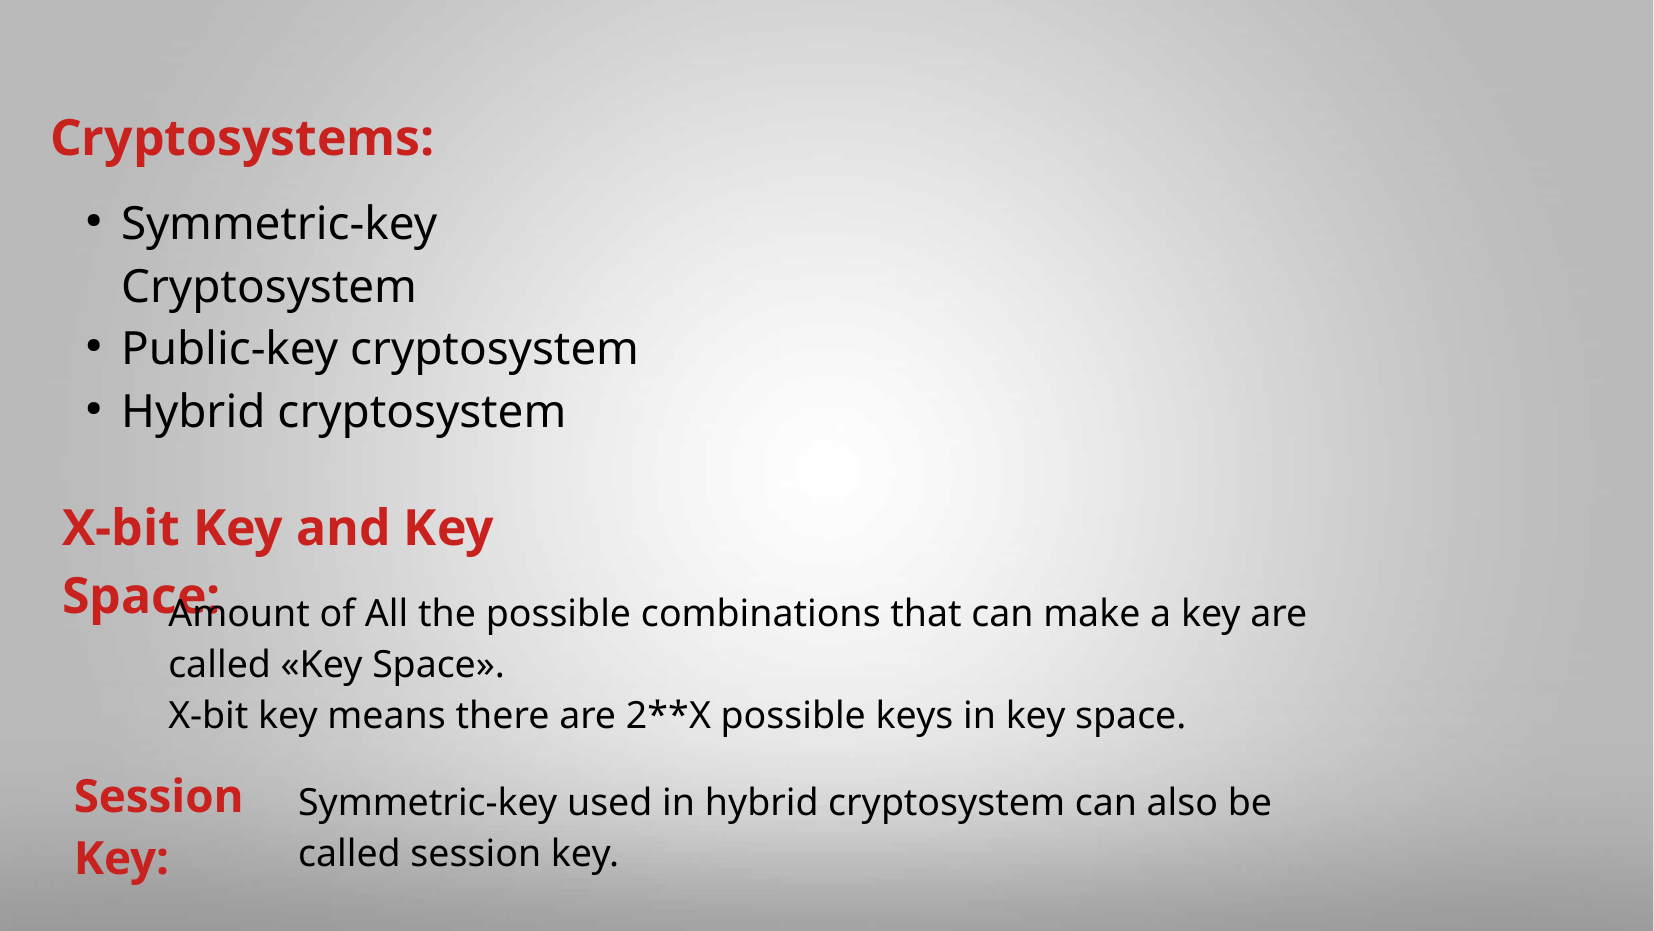

Cryptosystems:
Symmetric-key Cryptosystem
Public-key cryptosystem
Hybrid cryptosystem
X-bit Key and Key Space:
Amount of All the possible combinations that can make a key are called «Key Space».
X-bit key means there are 2**X possible keys in key space.
Session Key:
Symmetric-key used in hybrid cryptosystem can also be called session key.